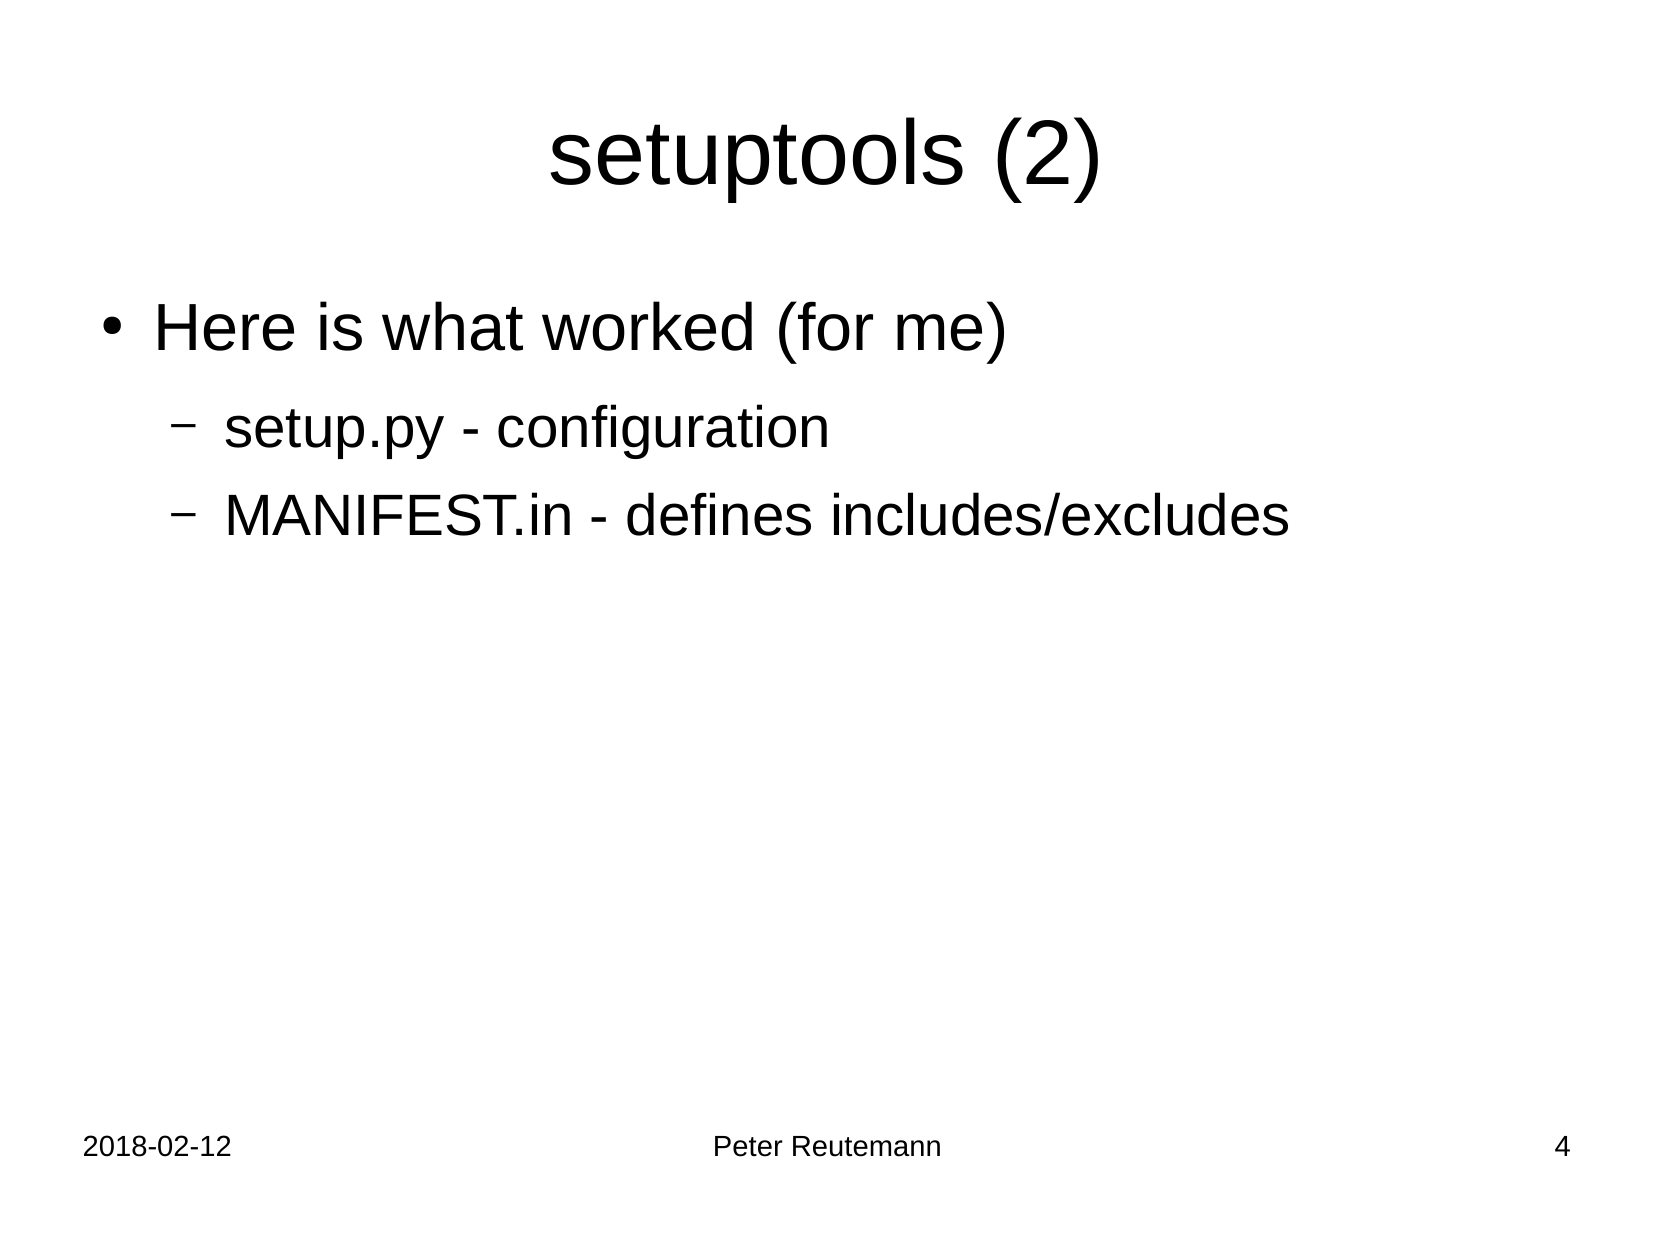

# setuptools (2)
Here is what worked (for me)
setup.py - configuration
MANIFEST.in - defines includes/excludes
2018-02-12
Peter Reutemann
4